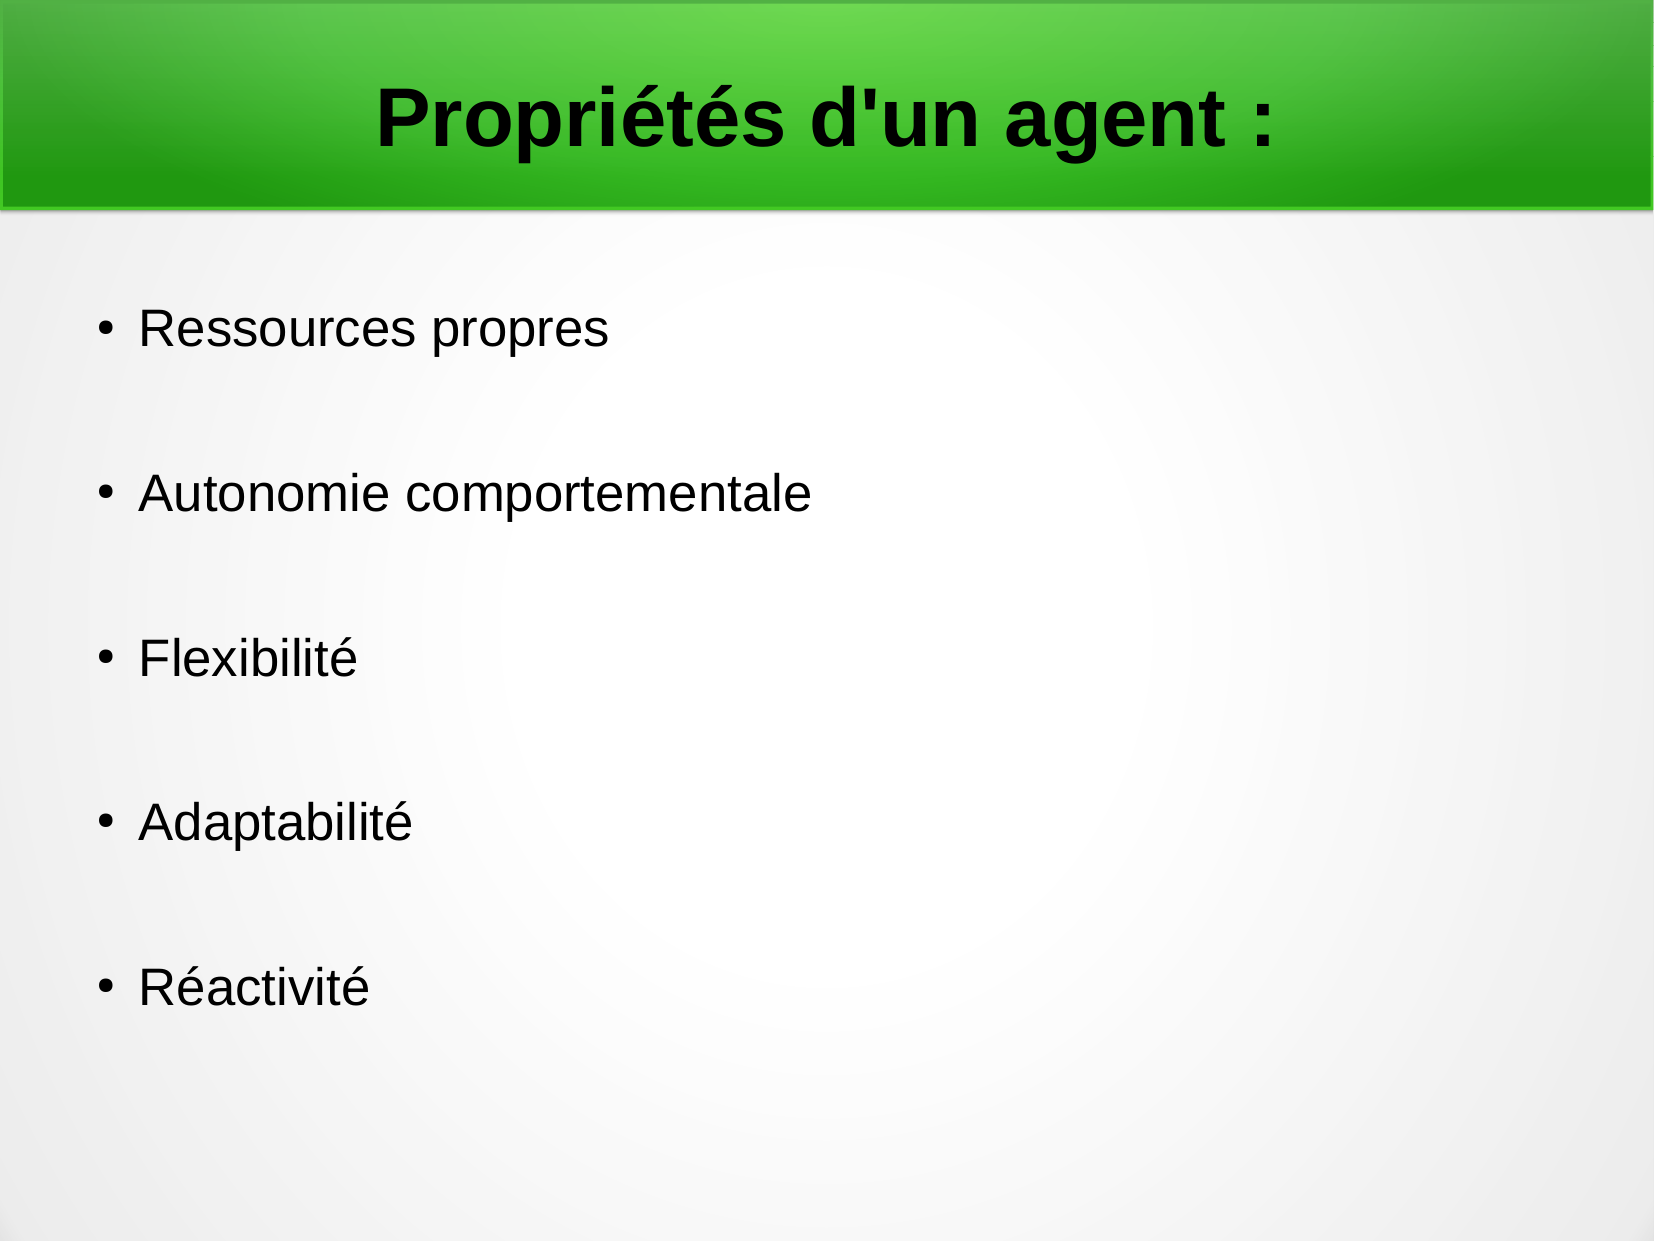

# Propriétés d'un agent :
Ressources propres
Autonomie comportementale
Flexibilité
Adaptabilité
Réactivité